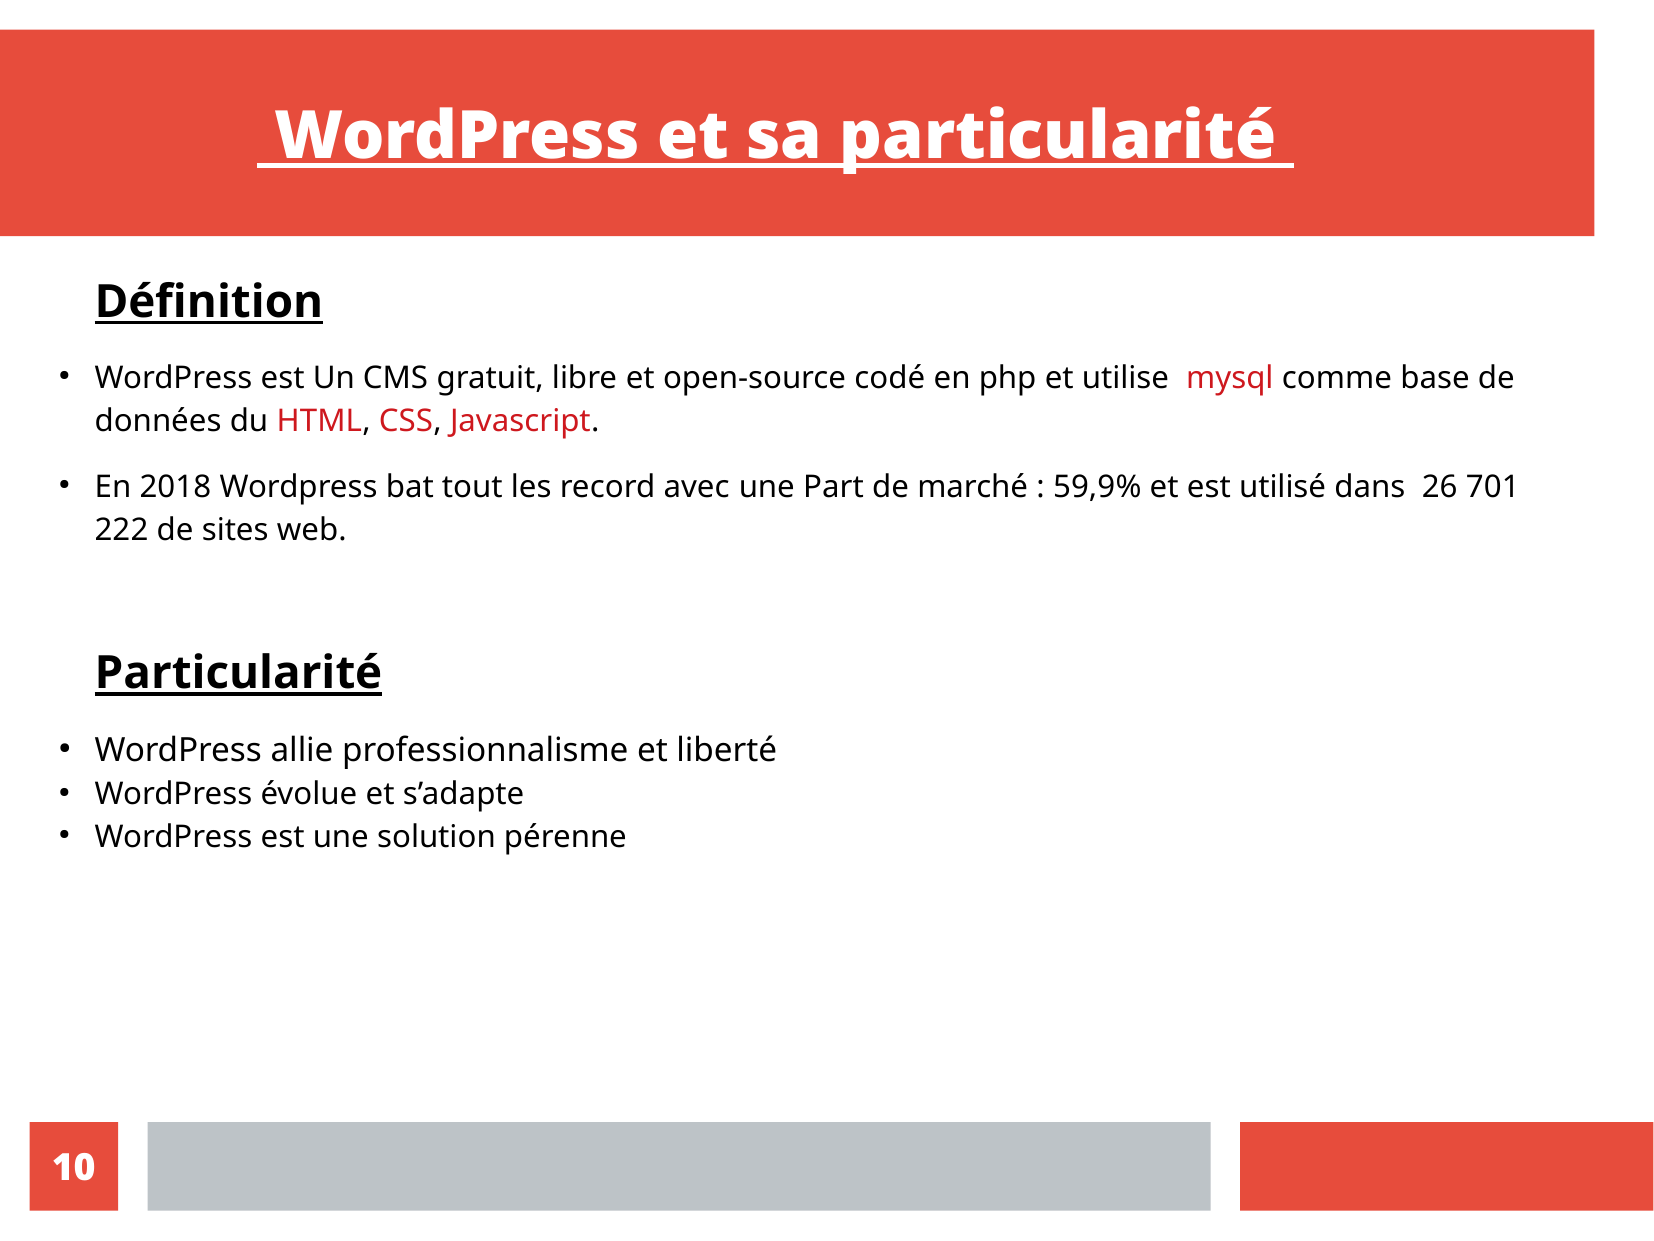

# WordPress et sa particularité
Définition
WordPress est Un CMS gratuit, libre et open-source codé en php et utilise mysql comme base de données du HTML, CSS, Javascript.
En 2018 Wordpress bat tout les record avec une Part de marché : 59,9% et est utilisé dans  26 701 222 de sites web.
Particularité
WordPress allie professionnalisme et liberté
WordPress évolue et s’adapte
WordPress est une solution pérenne
10